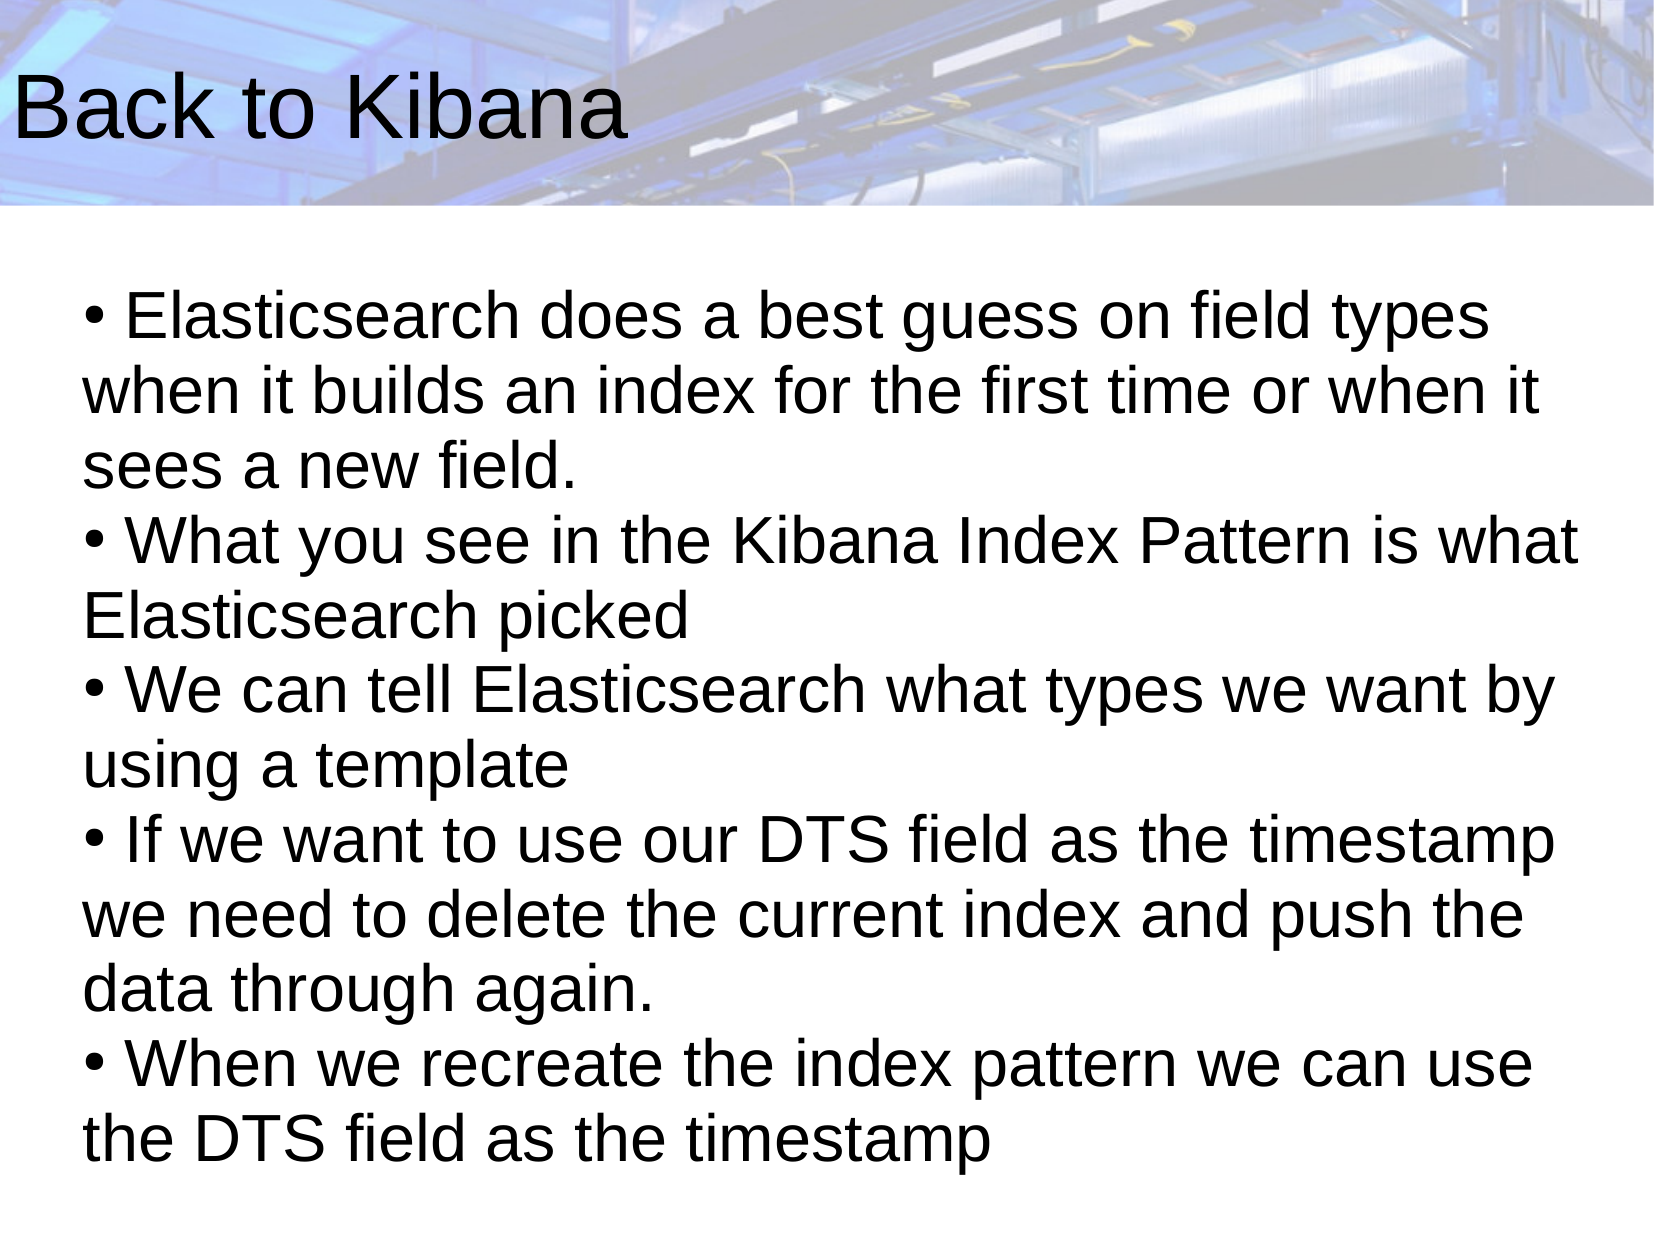

# Back to Kibana
 Elasticsearch does a best guess on field types when it builds an index for the first time or when it sees a new field.
 What you see in the Kibana Index Pattern is what Elasticsearch picked
 We can tell Elasticsearch what types we want by using a template
 If we want to use our DTS field as the timestamp we need to delete the current index and push the data through again.
 When we recreate the index pattern we can use the DTS field as the timestamp